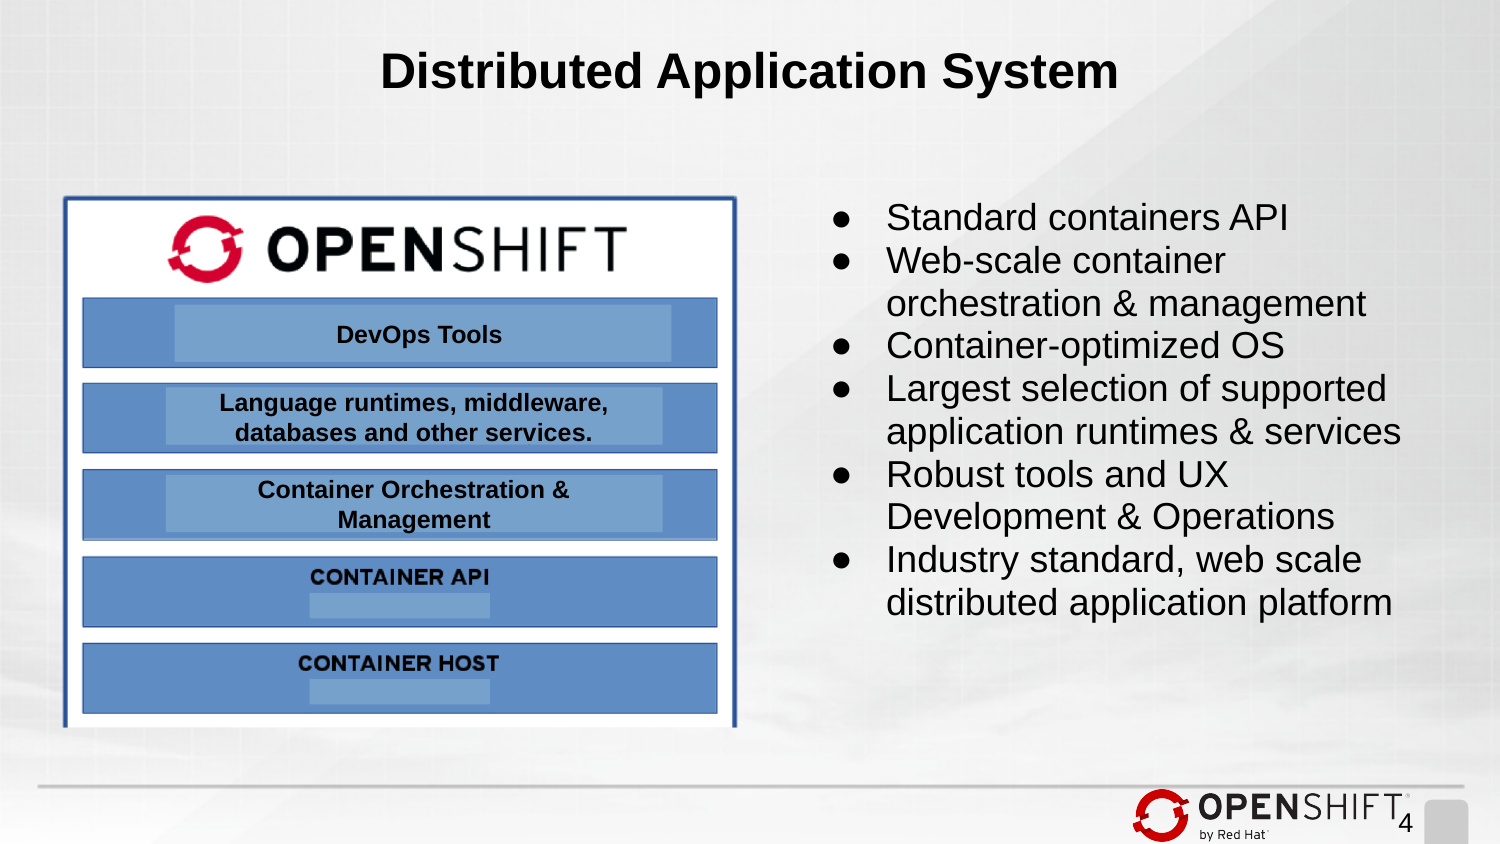

# Distributed Application System
Standard containers API
Web-scale container orchestration & management
Container-optimized OS
Largest selection of supported application runtimes & services
Robust tools and UX Development & Operations
Industry standard, web scale distributed application platform
DevOps Tools
Language runtimes, middleware, databases and other services.
Container Orchestration & Management